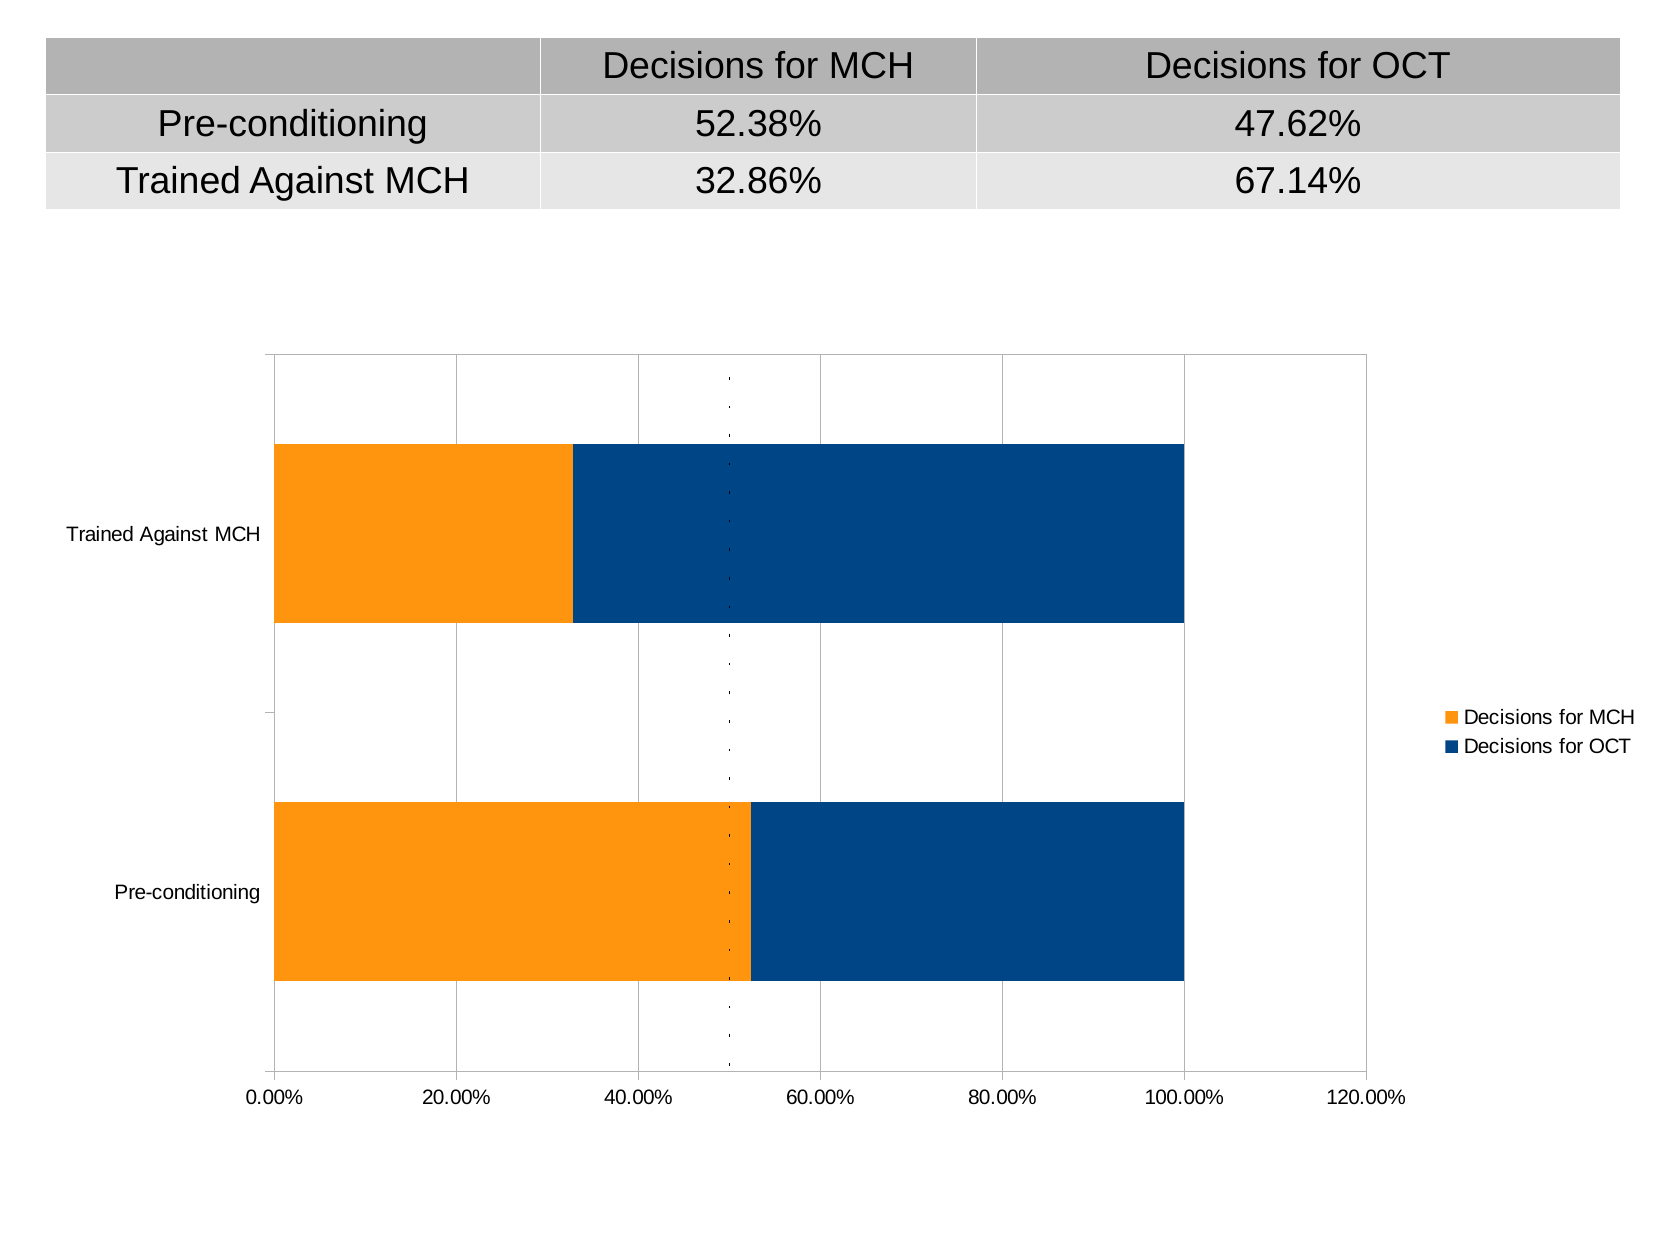

| | Decisions for MCH | Decisions for OCT |
| --- | --- | --- |
| Pre-conditioning | 52.38% | 47.62% |
| Trained Against MCH | 32.86% | 67.14% |
### Chart
| Category | Decisions for MCH | Decisions for OCT |
|---|---|---|
| Pre-conditioning | 0.523809523809524 | 0.476190476190476 |
| Trained Against MCH | 0.328571428571429 | 0.671428571428571 |